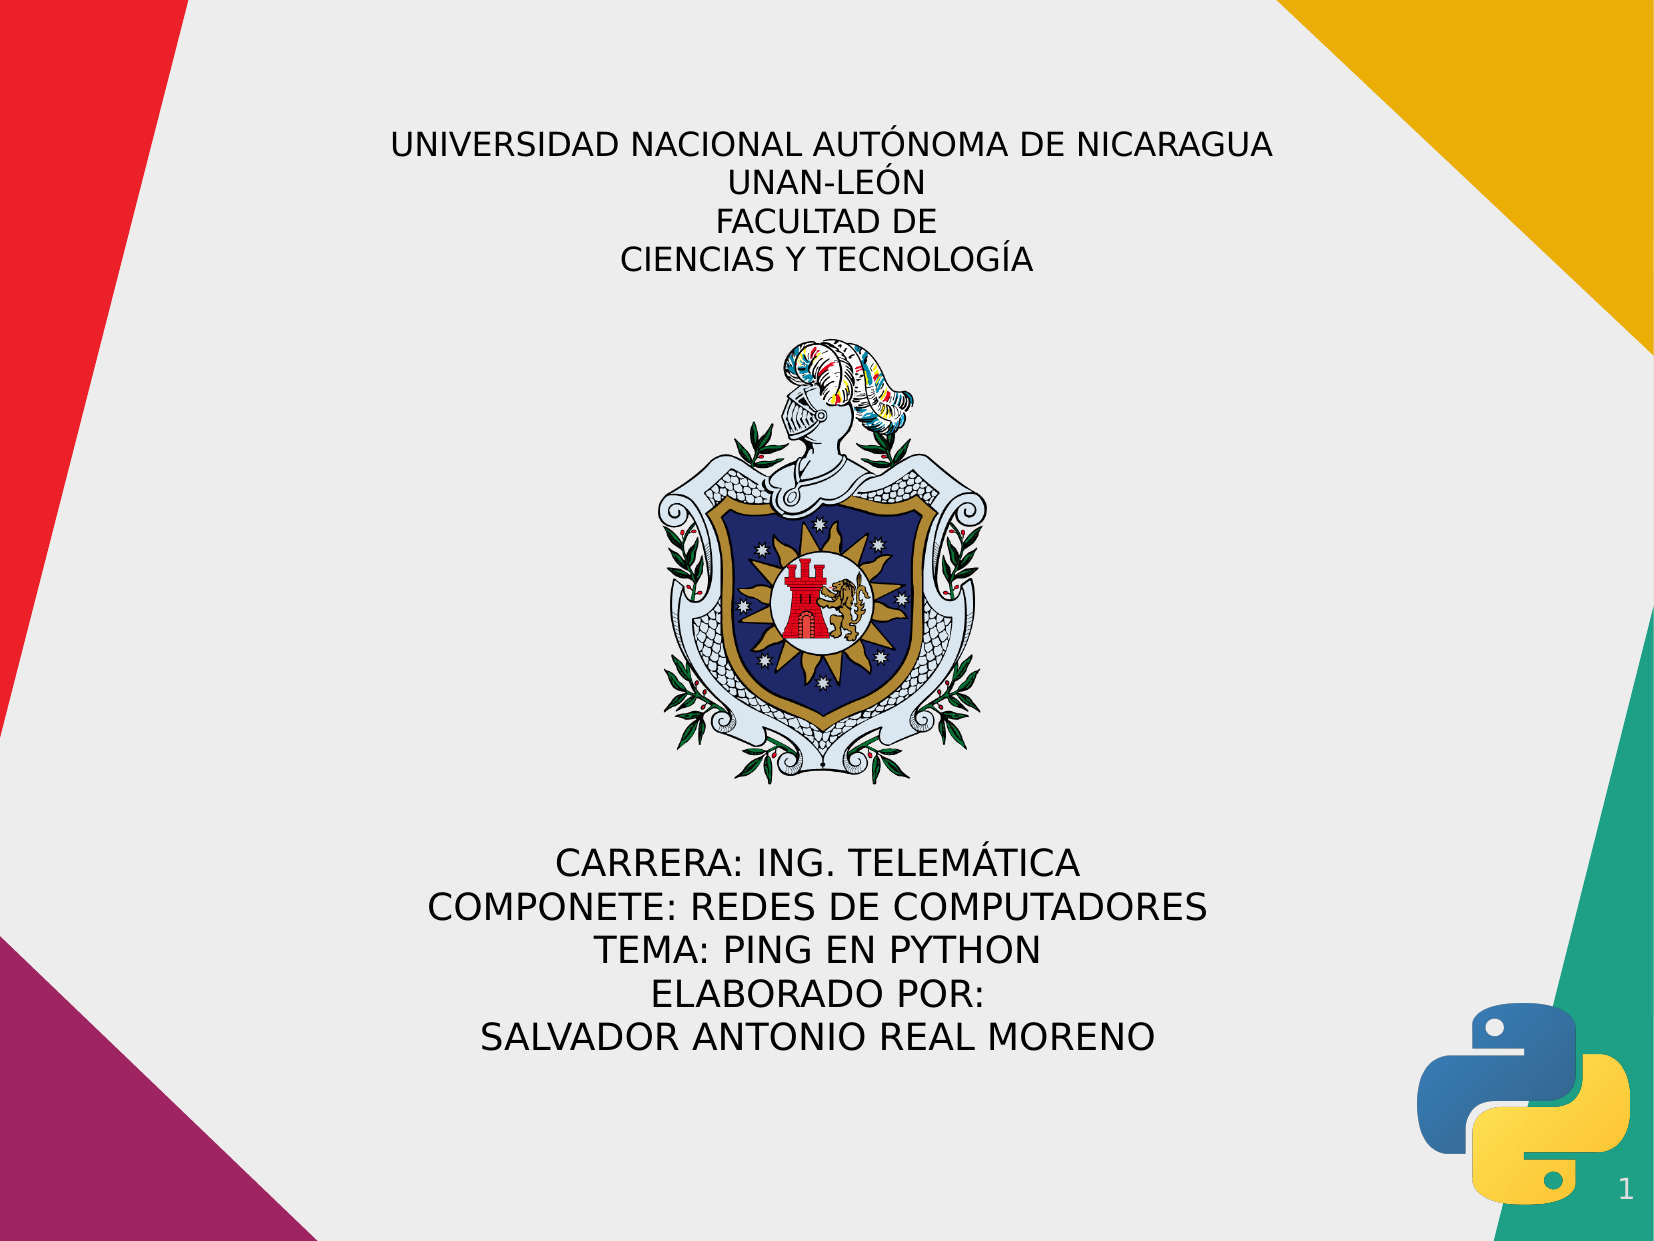

﻿ UNIVERSIDAD NACIONAL AUTÓNOMA DE NICARAGUA
UNAN-LEÓN
FACULTAD DE
CIENCIAS Y TECNOLOGÍA
CARRERA: ING. TELEMÁTICA
COMPONETE: REDES DE COMPUTADORES
TEMA: PING EN PYTHON
ELABORADO POR:
SALVADOR ANTONIO REAL MORENO
1